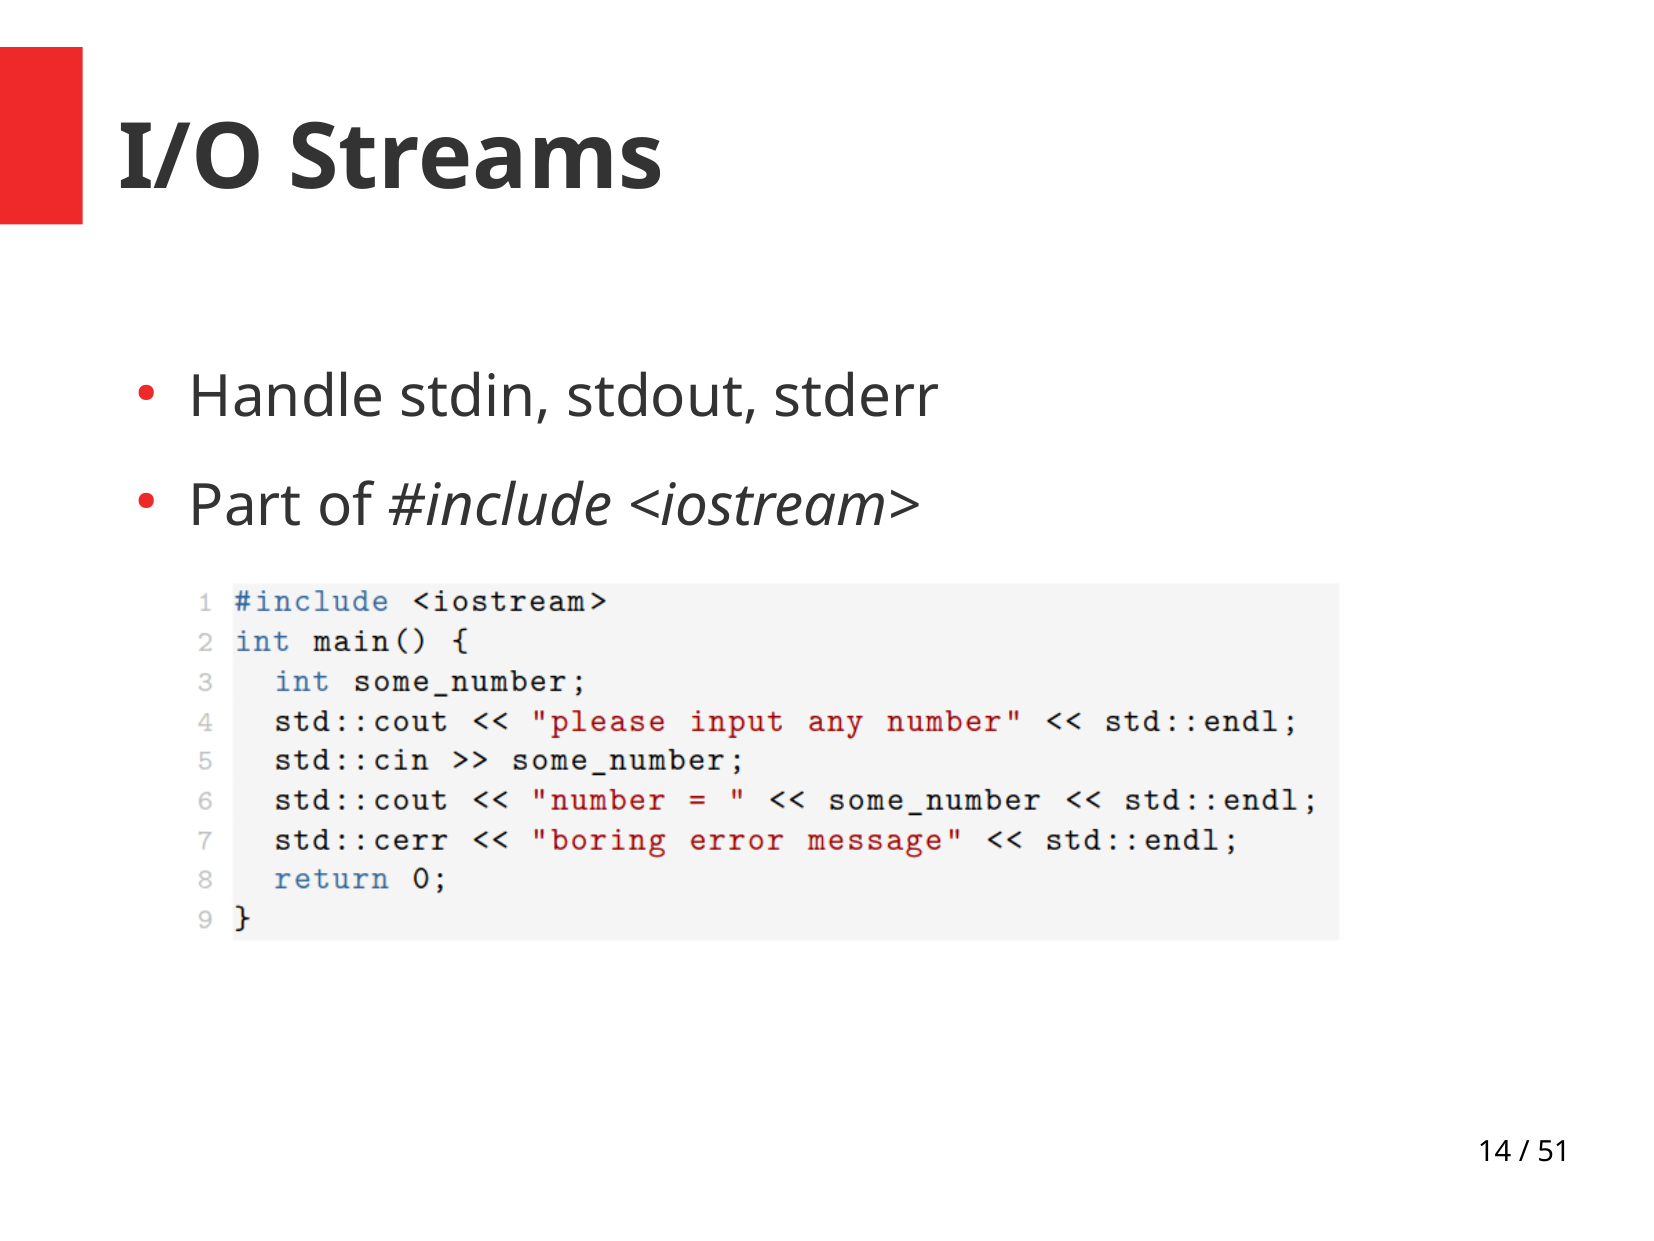

# I/O Streams
Handle stdin, stdout, stderr
Part of #include <iostream>
14